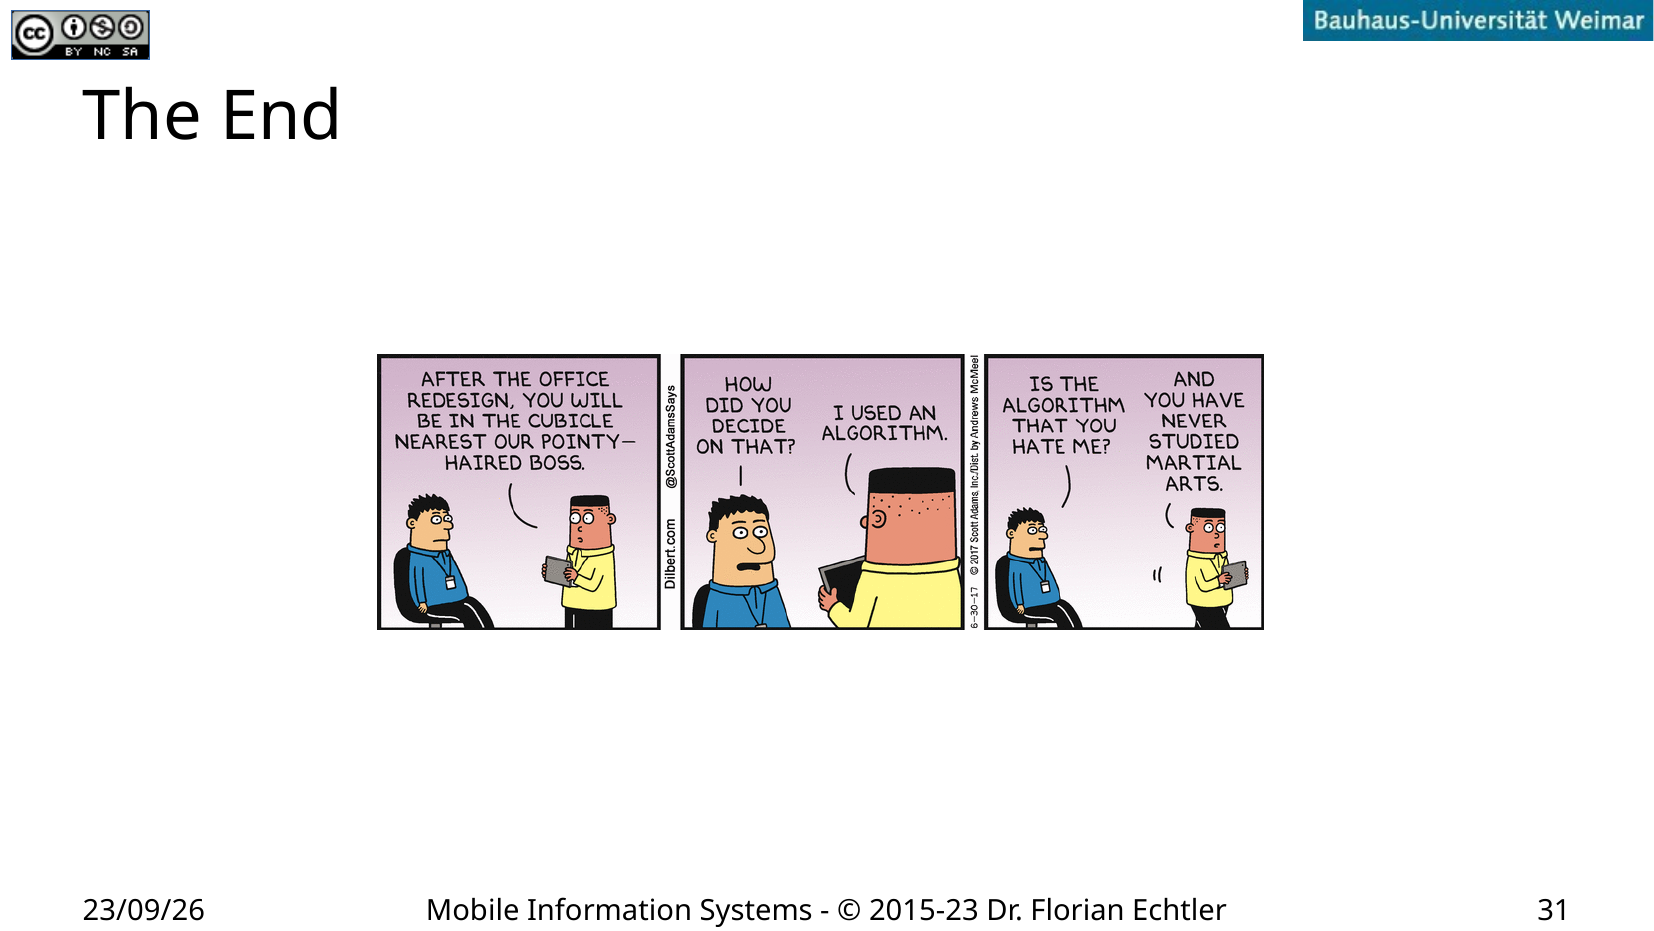

# The End
Mobile Information Systems - © 2015-23 Dr. Florian Echtler
31